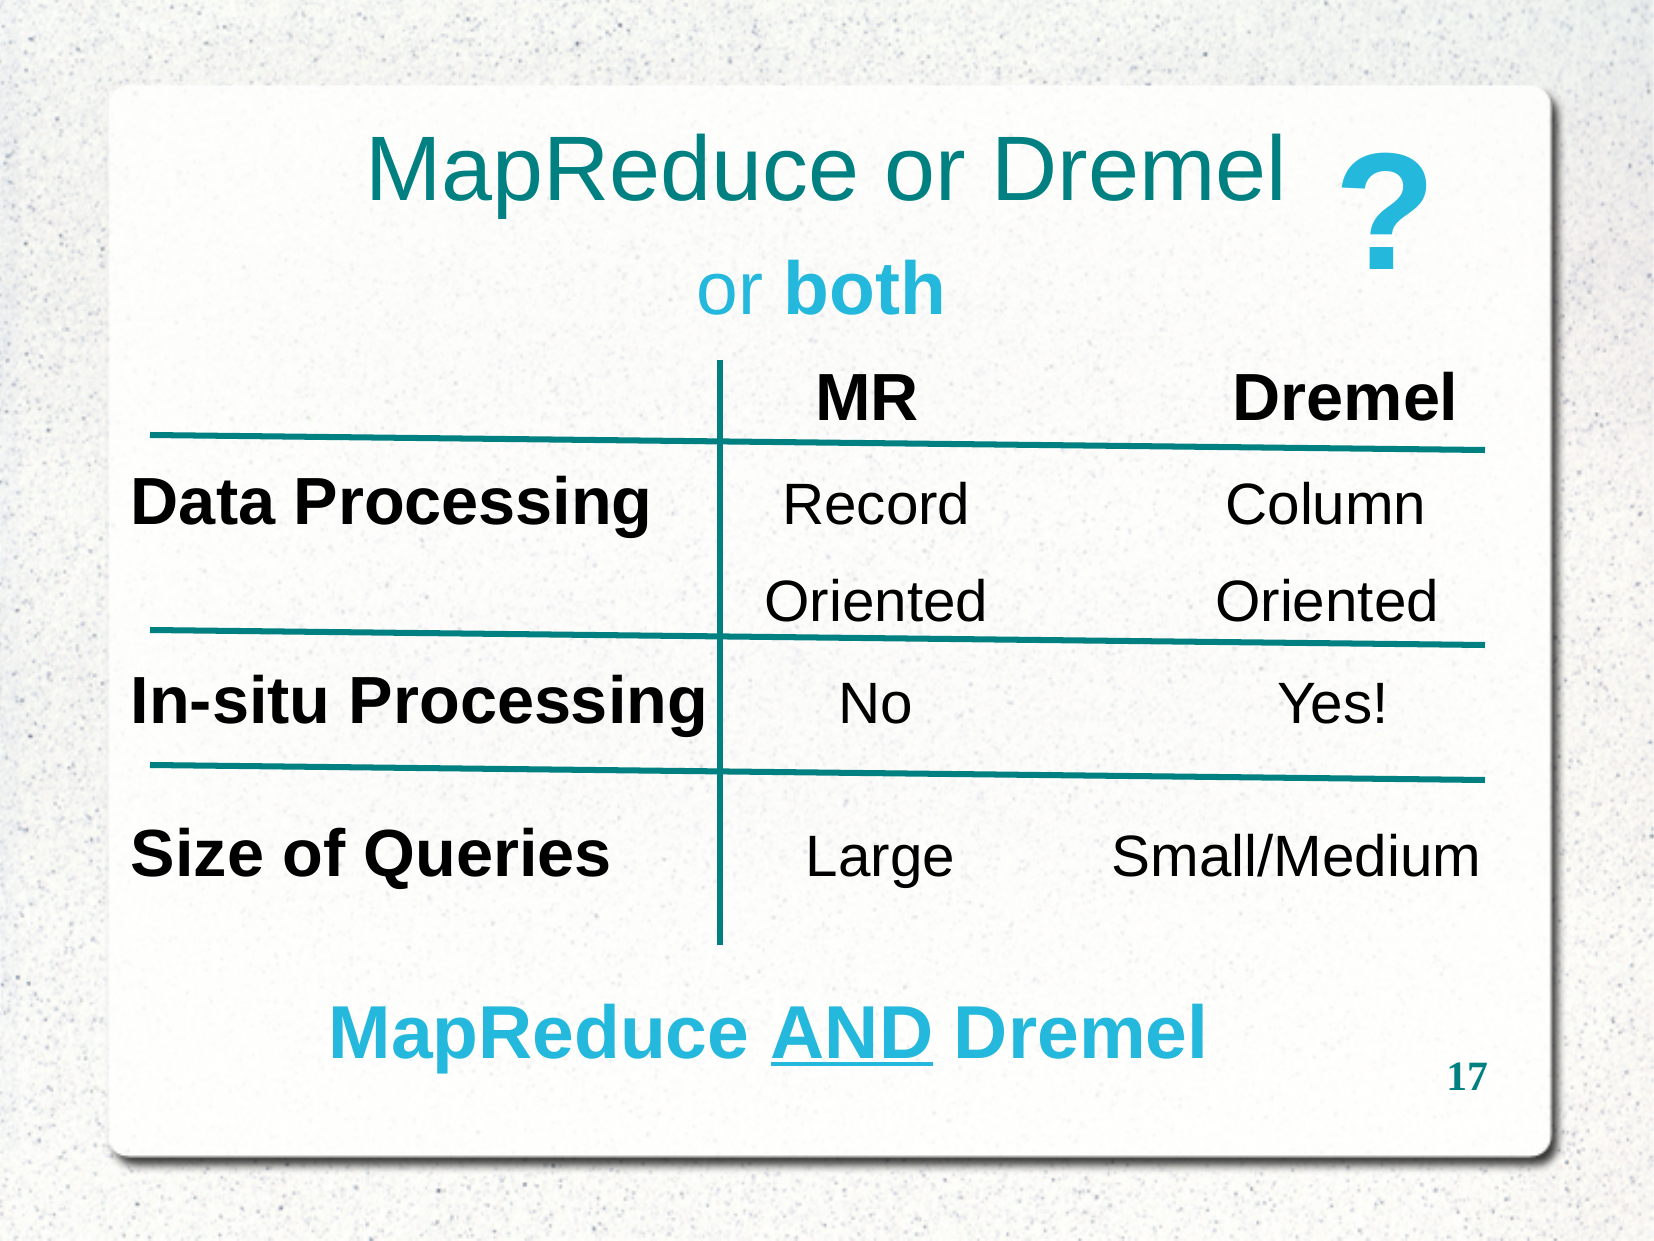

# MapReduce or Dremel
?
or both
 MR Dremel
Data Processing Record	 Column
 Oriented Oriented
In-situ Processing No				 Yes!
Size of Queries			Large		 Small/Medium
MapReduce AND Dremel
17